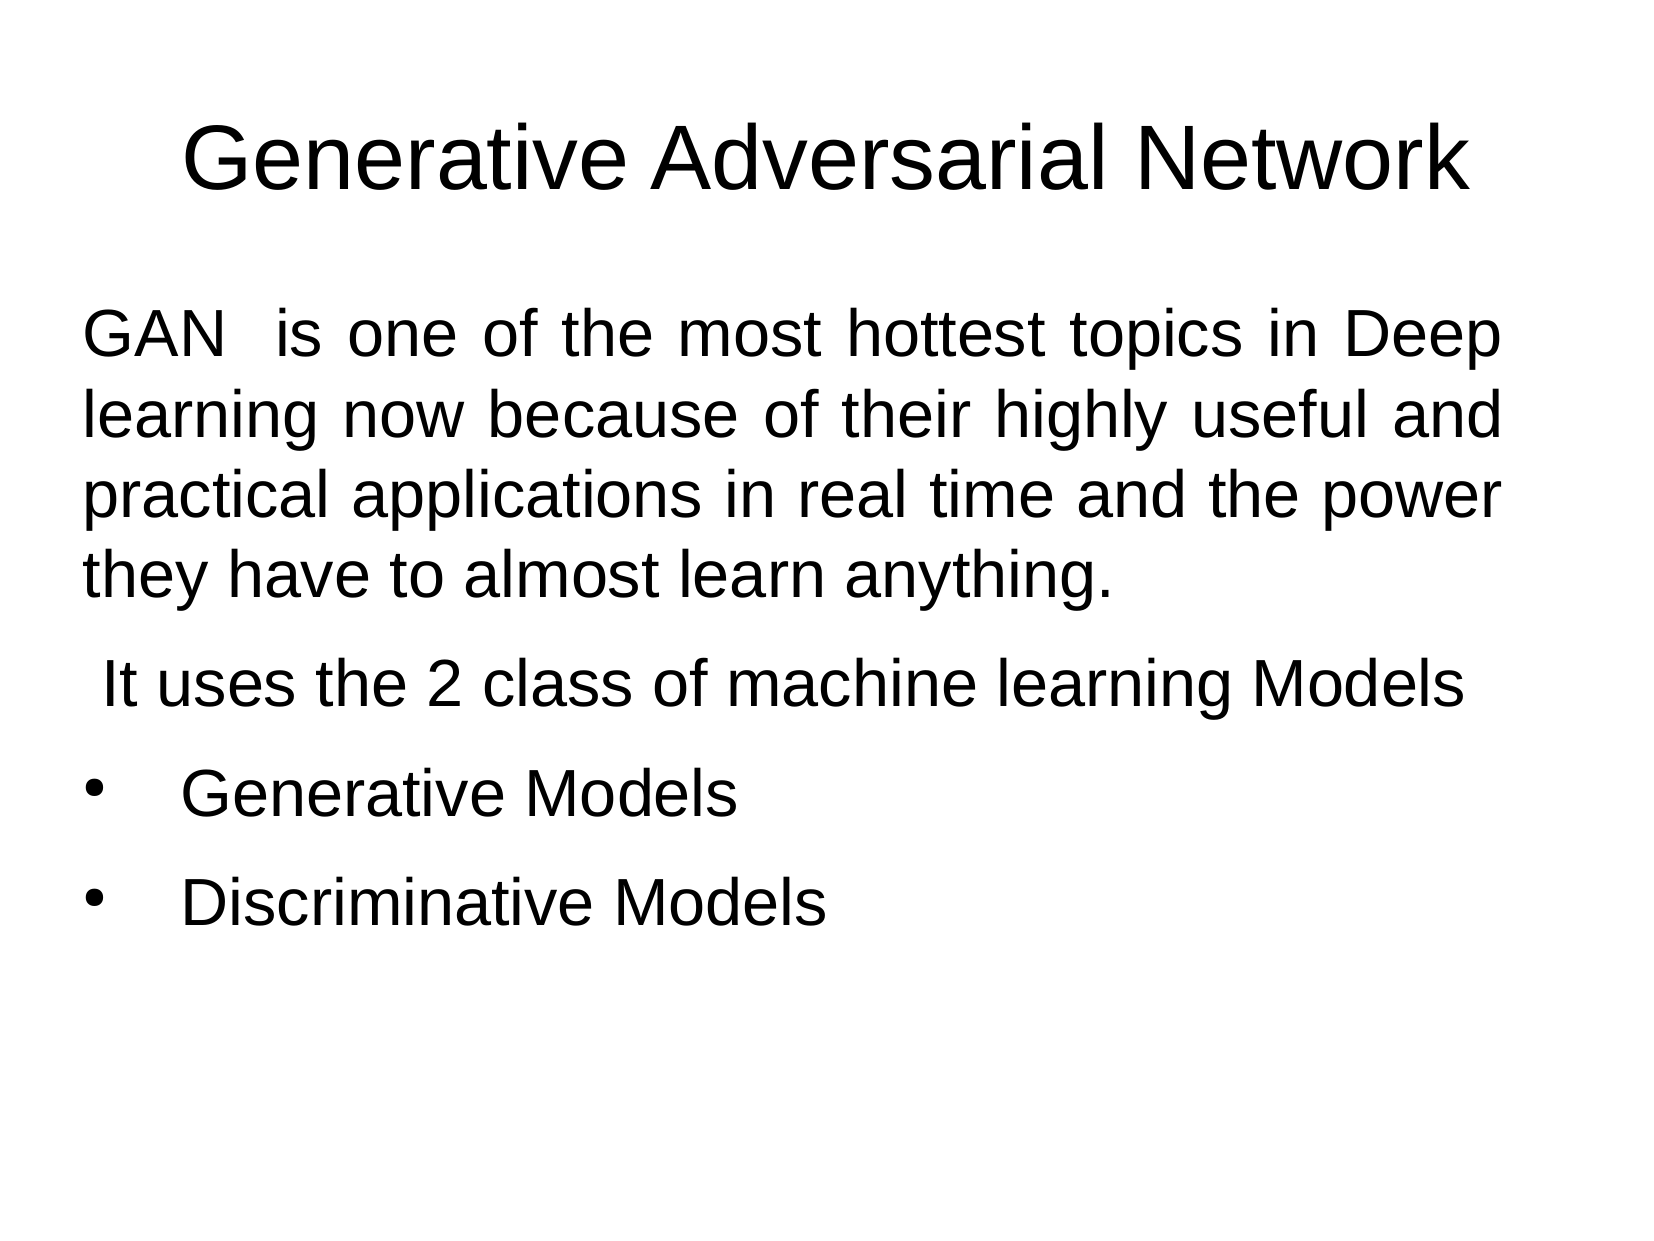

# Generative Adversarial Network
GAN is one of the most hottest topics in Deep learning now because of their highly useful and practical applications in real time and the power they have to almost learn anything.
 It uses the 2 class of machine learning Models
 Generative Models
 Discriminative Models